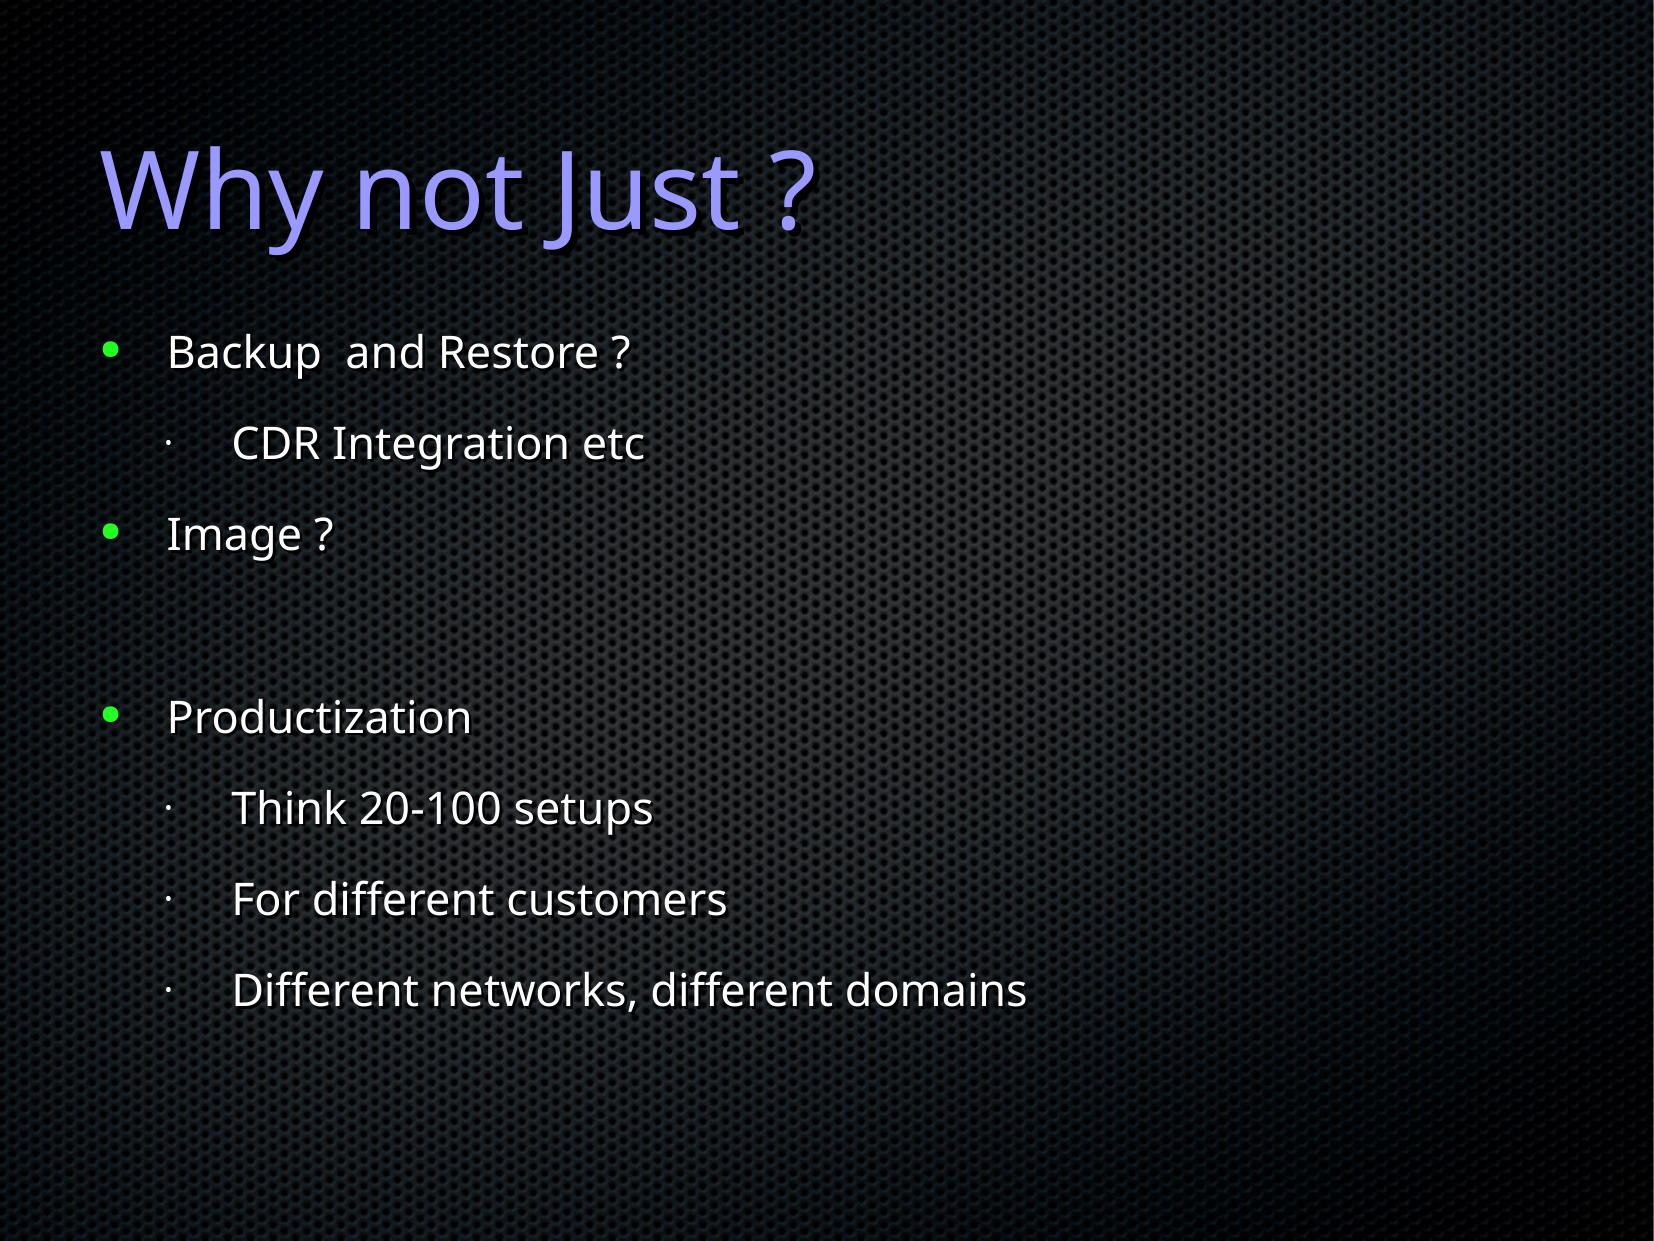

# Why not Just ?
Backup and Restore ?
CDR Integration etc
Image ?
Productization
Think 20-100 setups
For different customers
Different networks, different domains